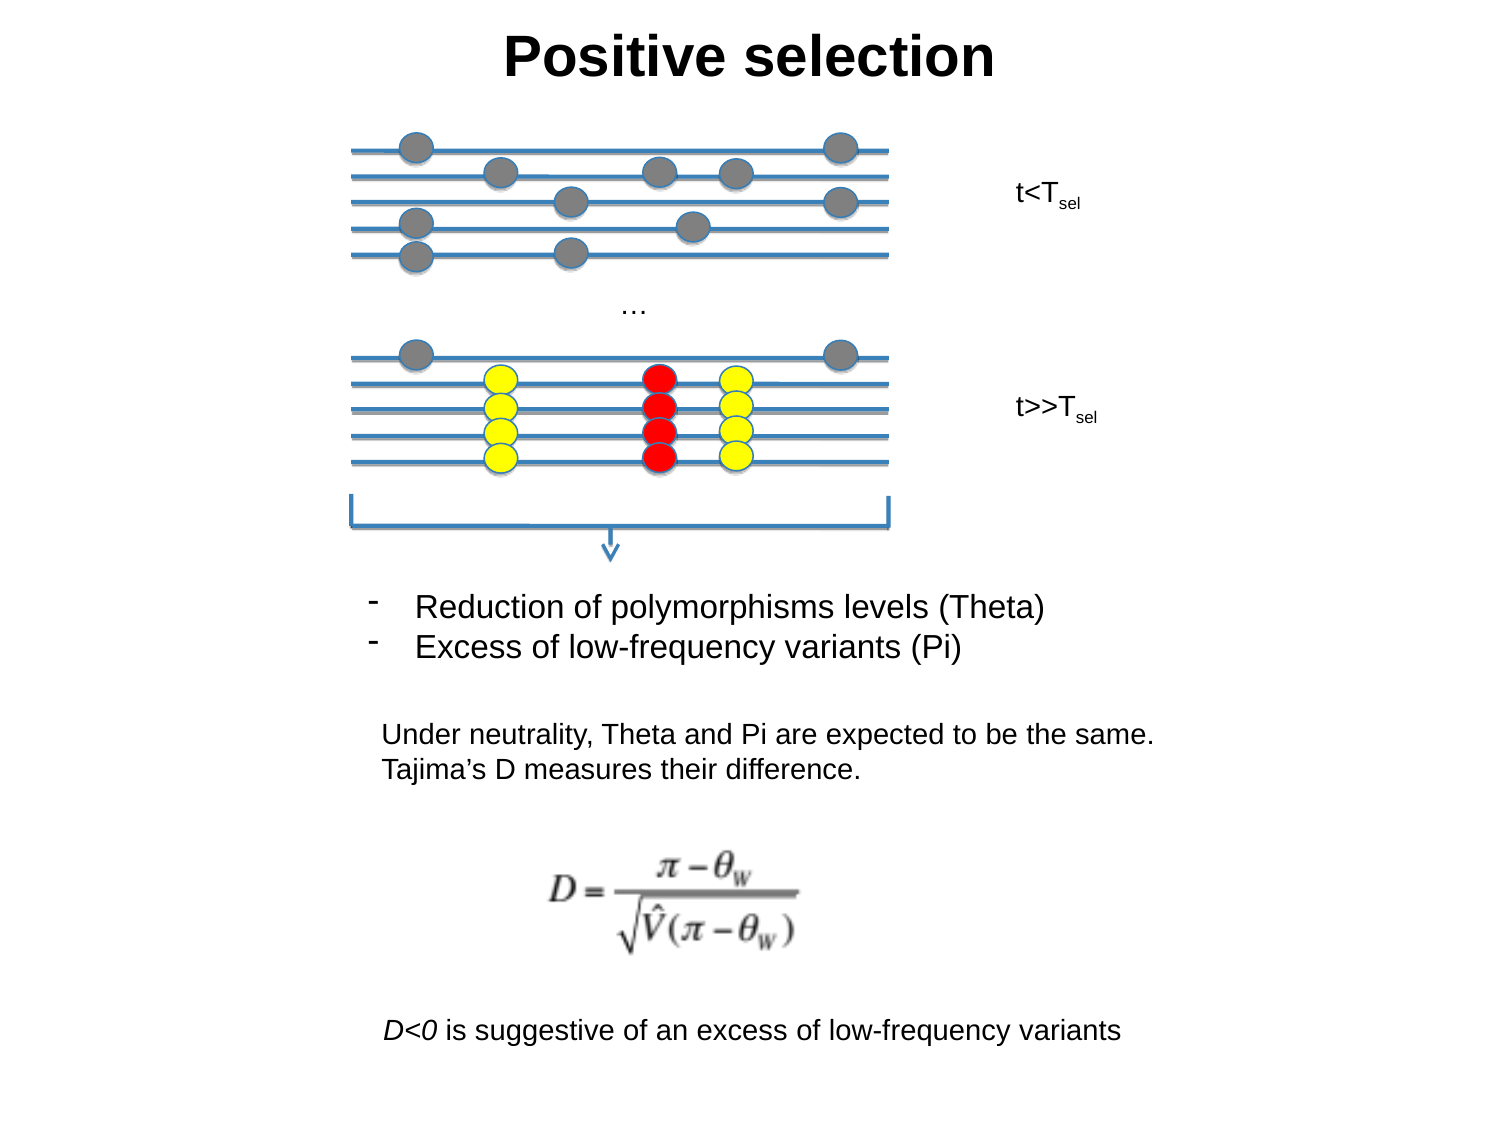

# Positive selection
t<Tsel
…
t>>Tsel
Reduction of polymorphisms levels (Theta)
Excess of low-frequency variants (Pi)
Under neutrality, Theta and Pi are expected to be the same.
Tajima’s D measures their difference.
D<0 is suggestive of an excess of low-frequency variants